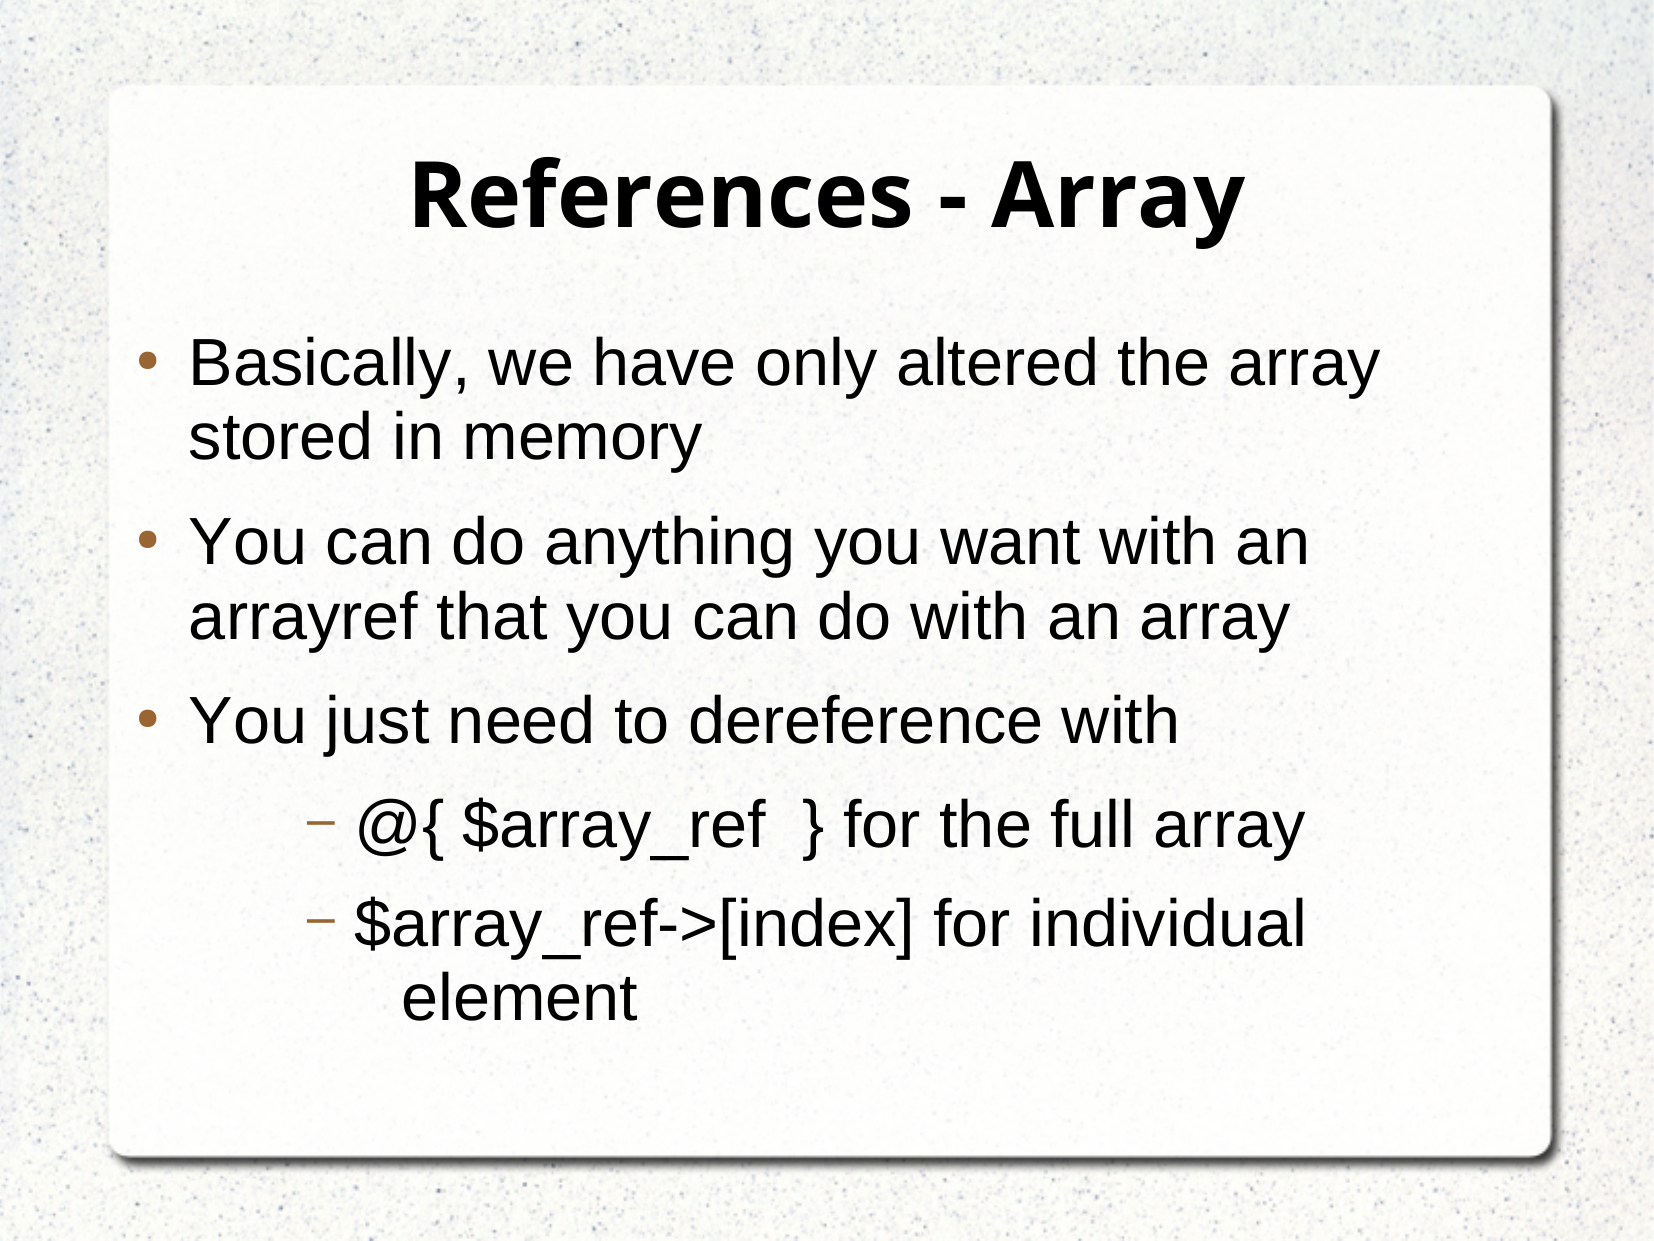

# References - Array
Basically, we have only altered the array stored in memory
You can do anything you want with an arrayref that you can do with an array
You just need to dereference with
@{ $array_ref } for the full array
$array_ref->[index] for individual element